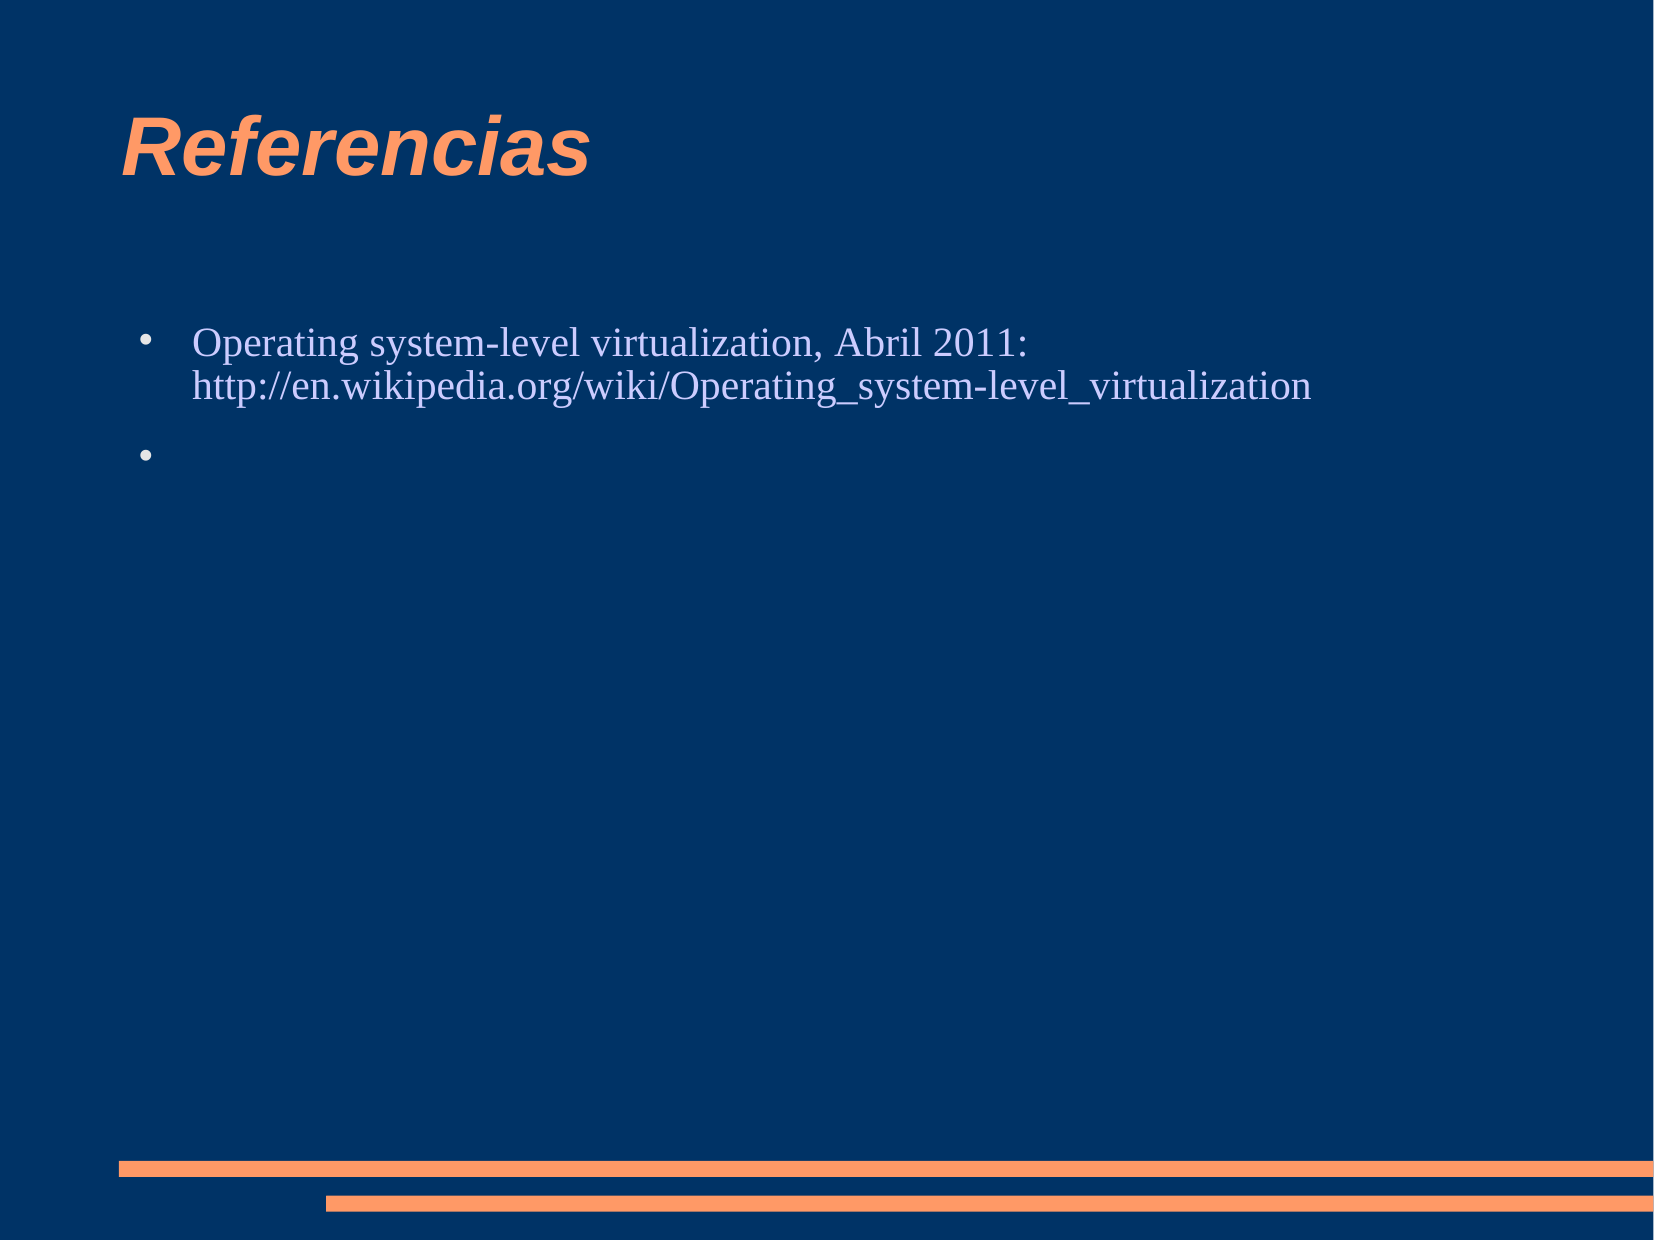

# Referencias
Operating system-level virtualization, Abril 2011: http://en.wikipedia.org/wiki/Operating_system-level_virtualization